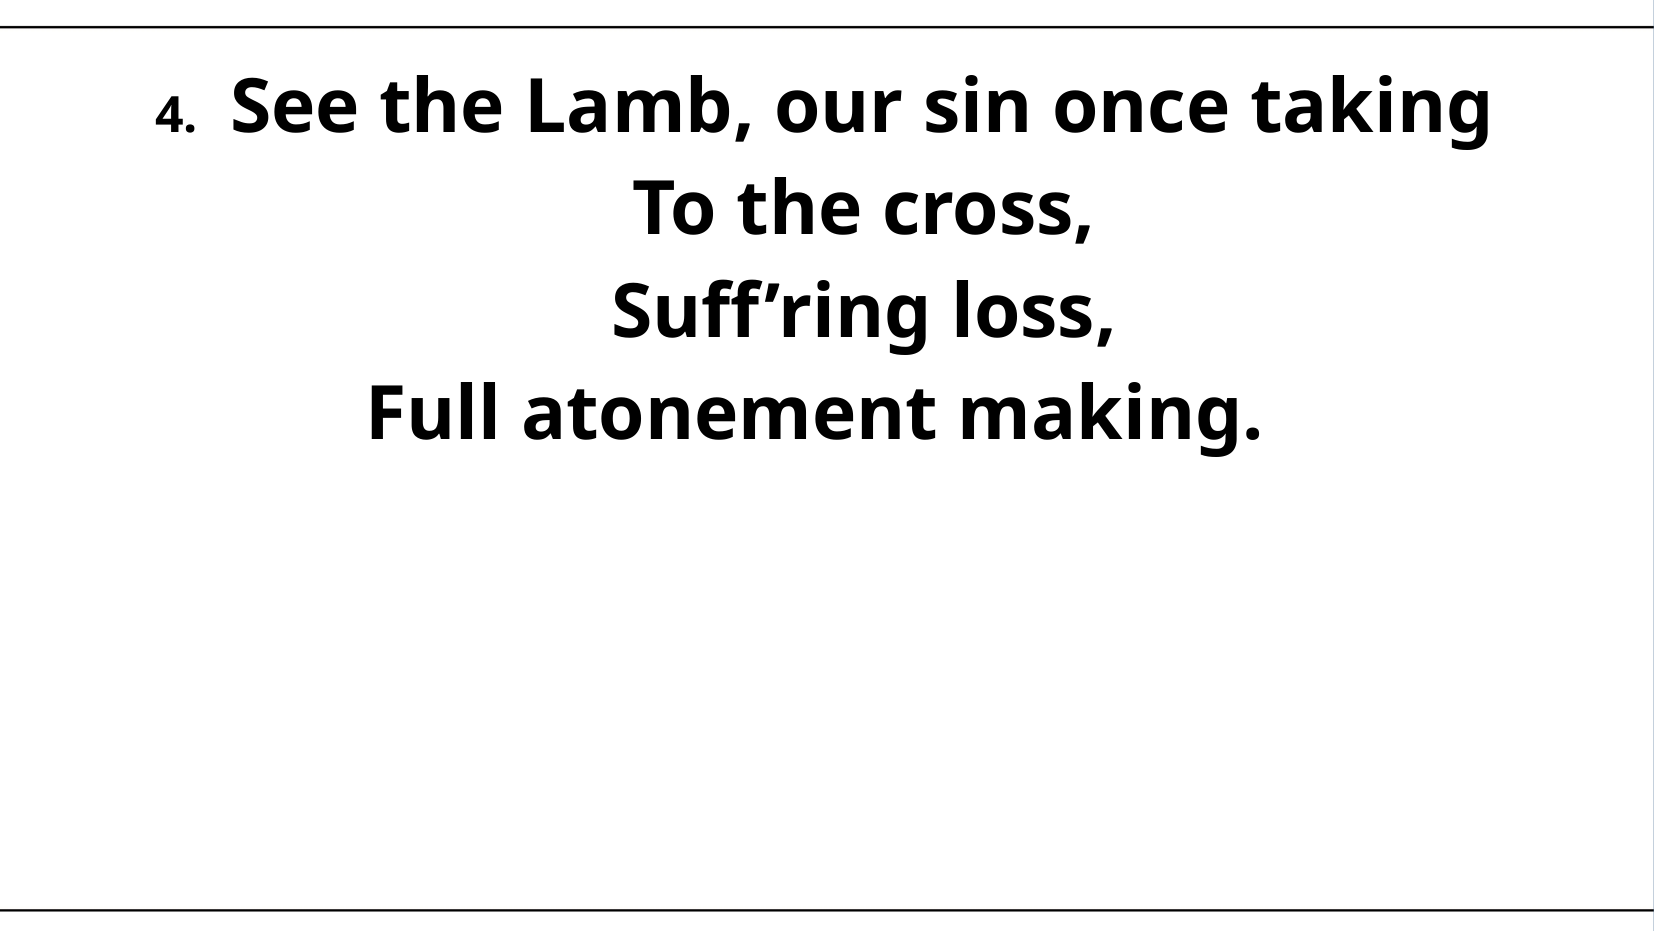

4.	See the Lamb, our sin once taking
 To the cross,
 Suff’ring loss,
Full atonement making.